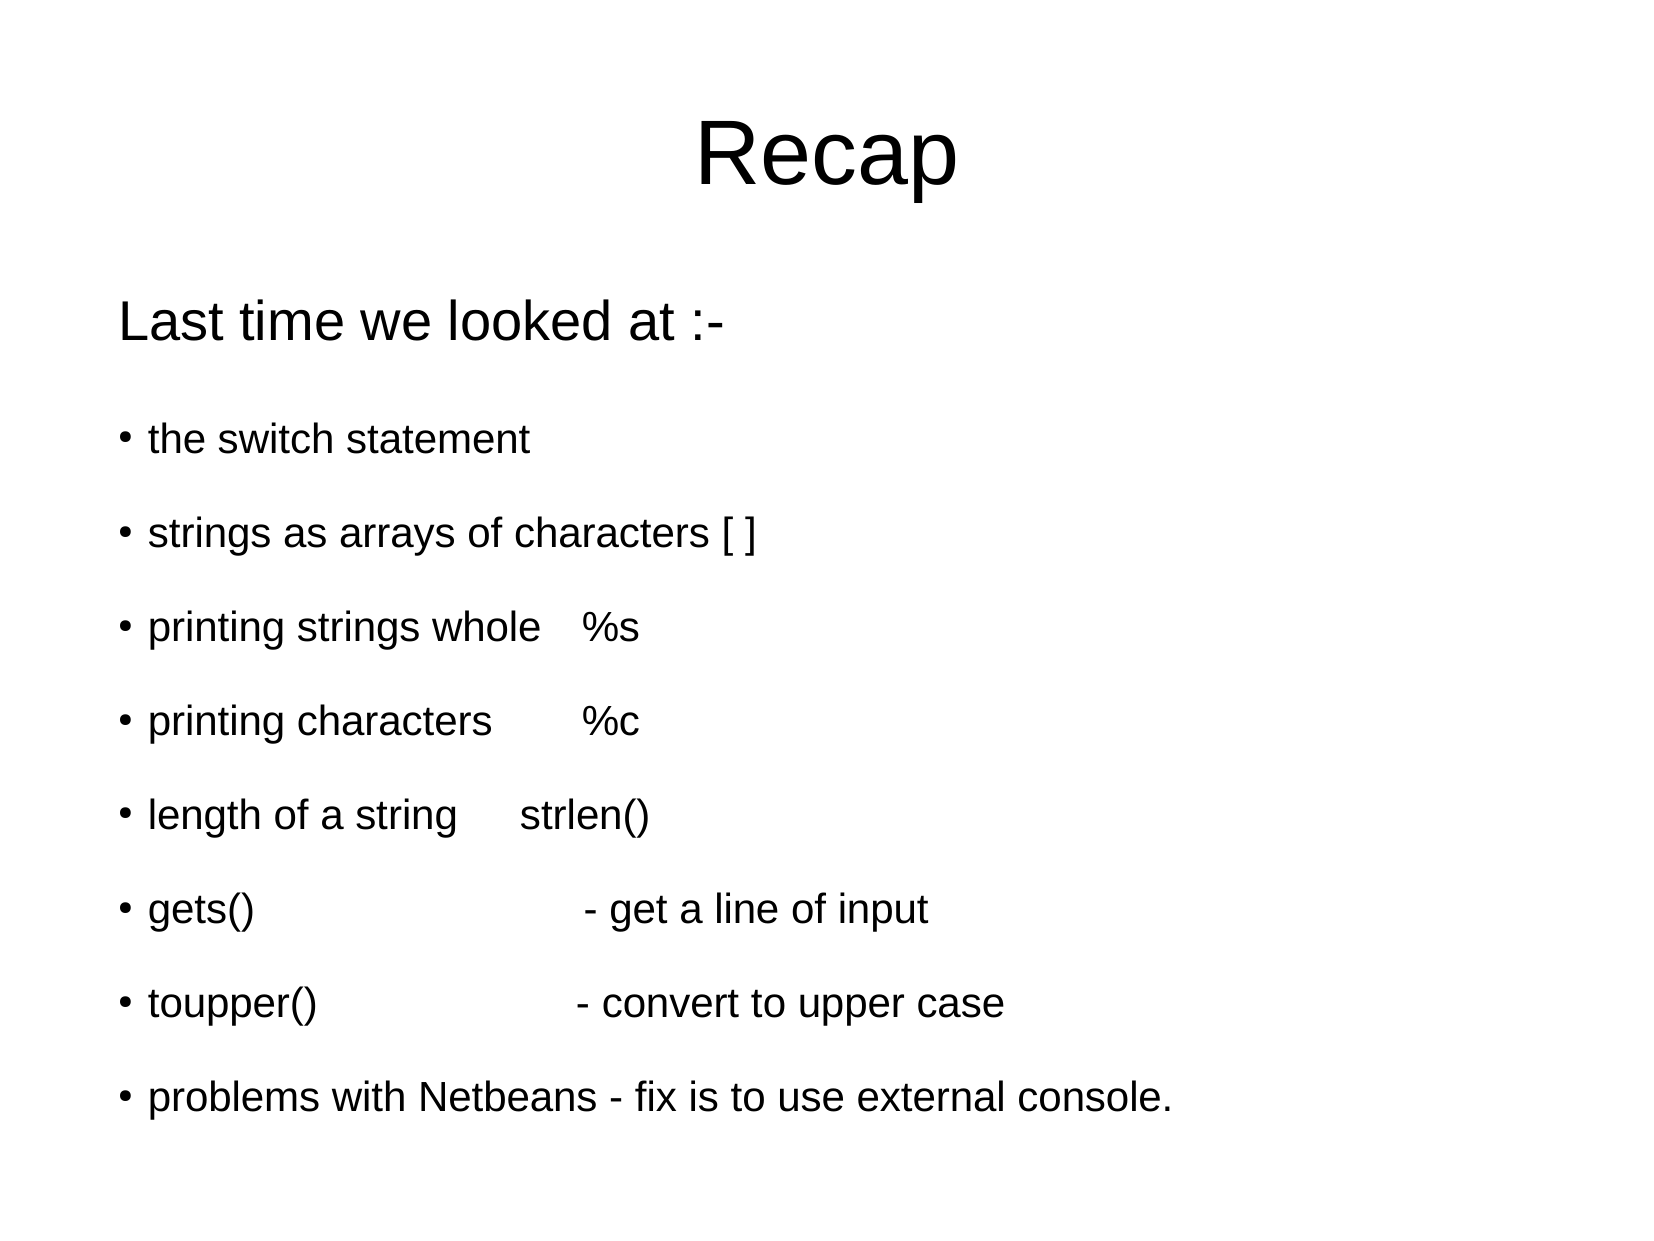

# Recap
Last time we looked at :-
the switch statement
strings as arrays of characters [ ]
printing strings whole 	%s
printing characters		%c
length of a string		strlen()
gets() - get a line of input
toupper() - convert to upper case
problems with Netbeans - fix is to use external console.